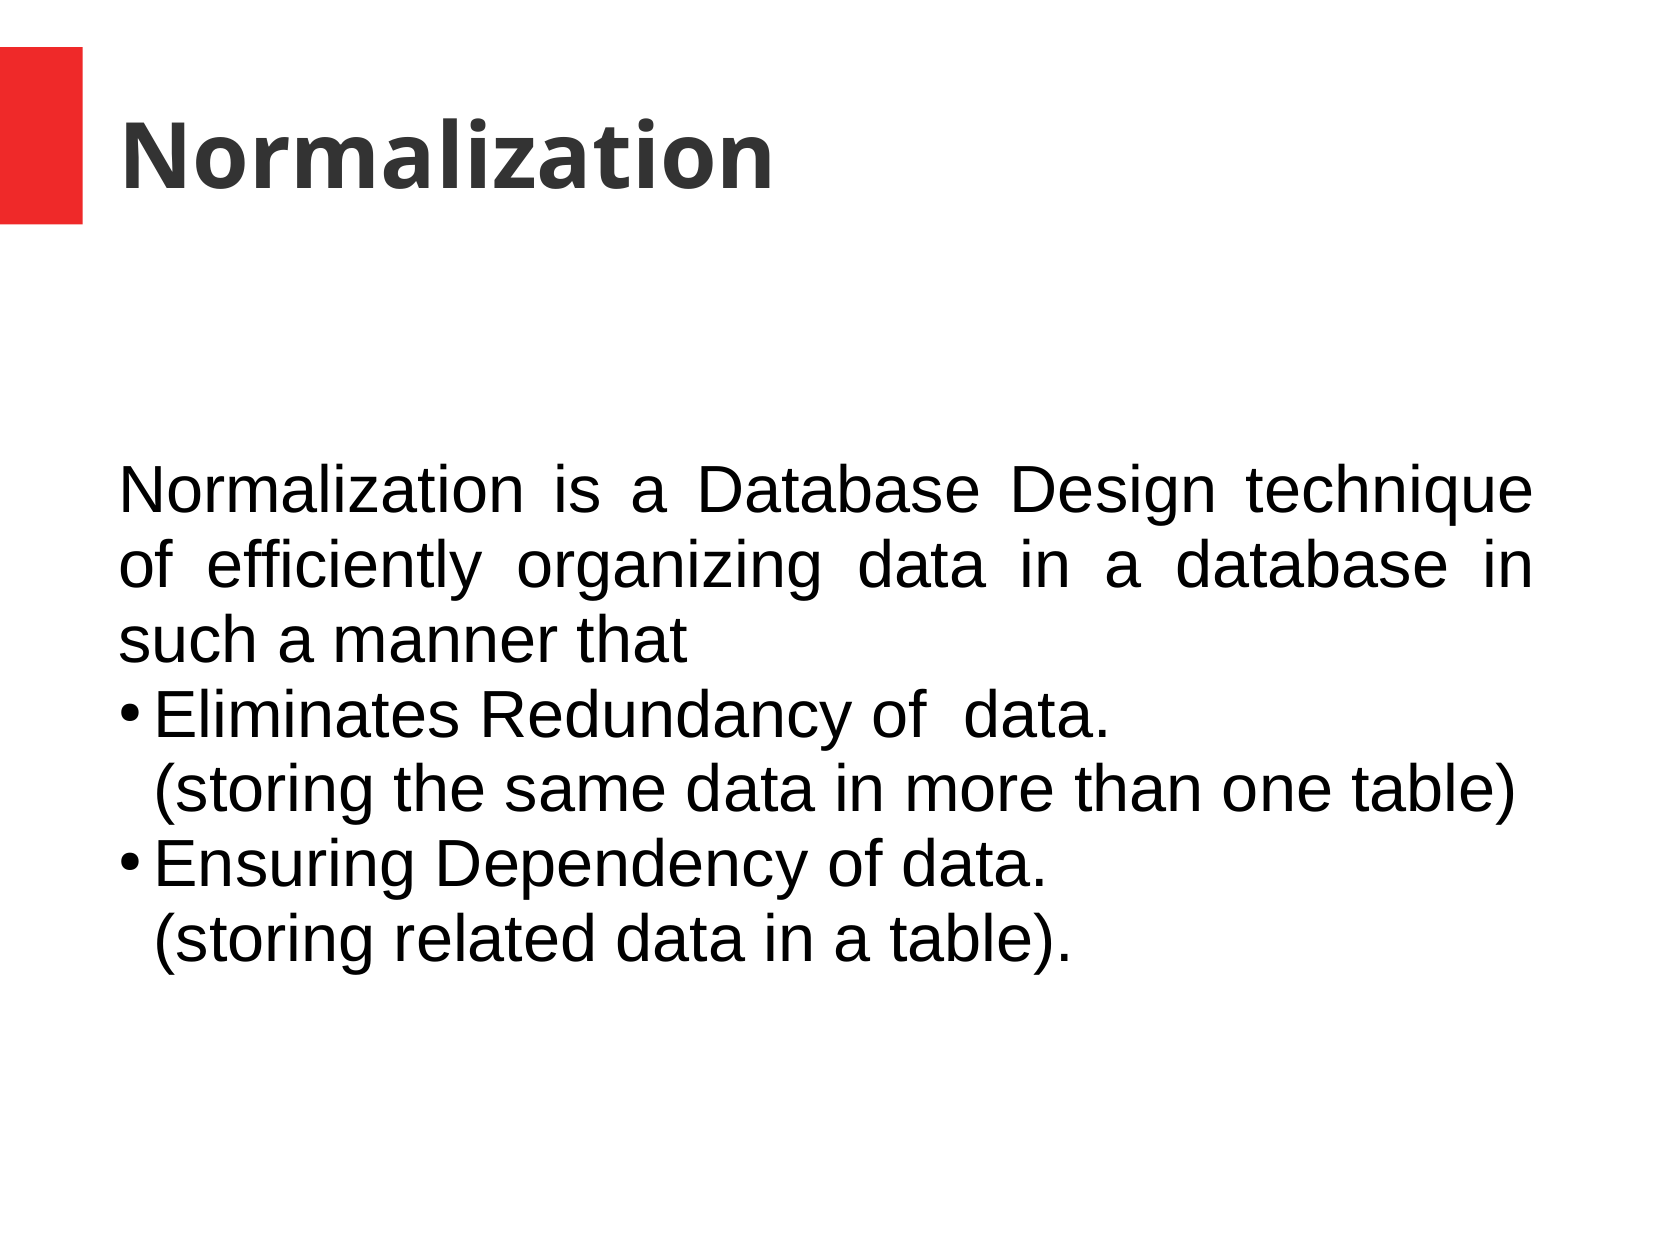

# Normalization
Normalization is a Database Design technique of efficiently organizing data in a database in such a manner that
Eliminates Redundancy of data.
(storing the same data in more than one table)
Ensuring Dependency of data.
(storing related data in a table).